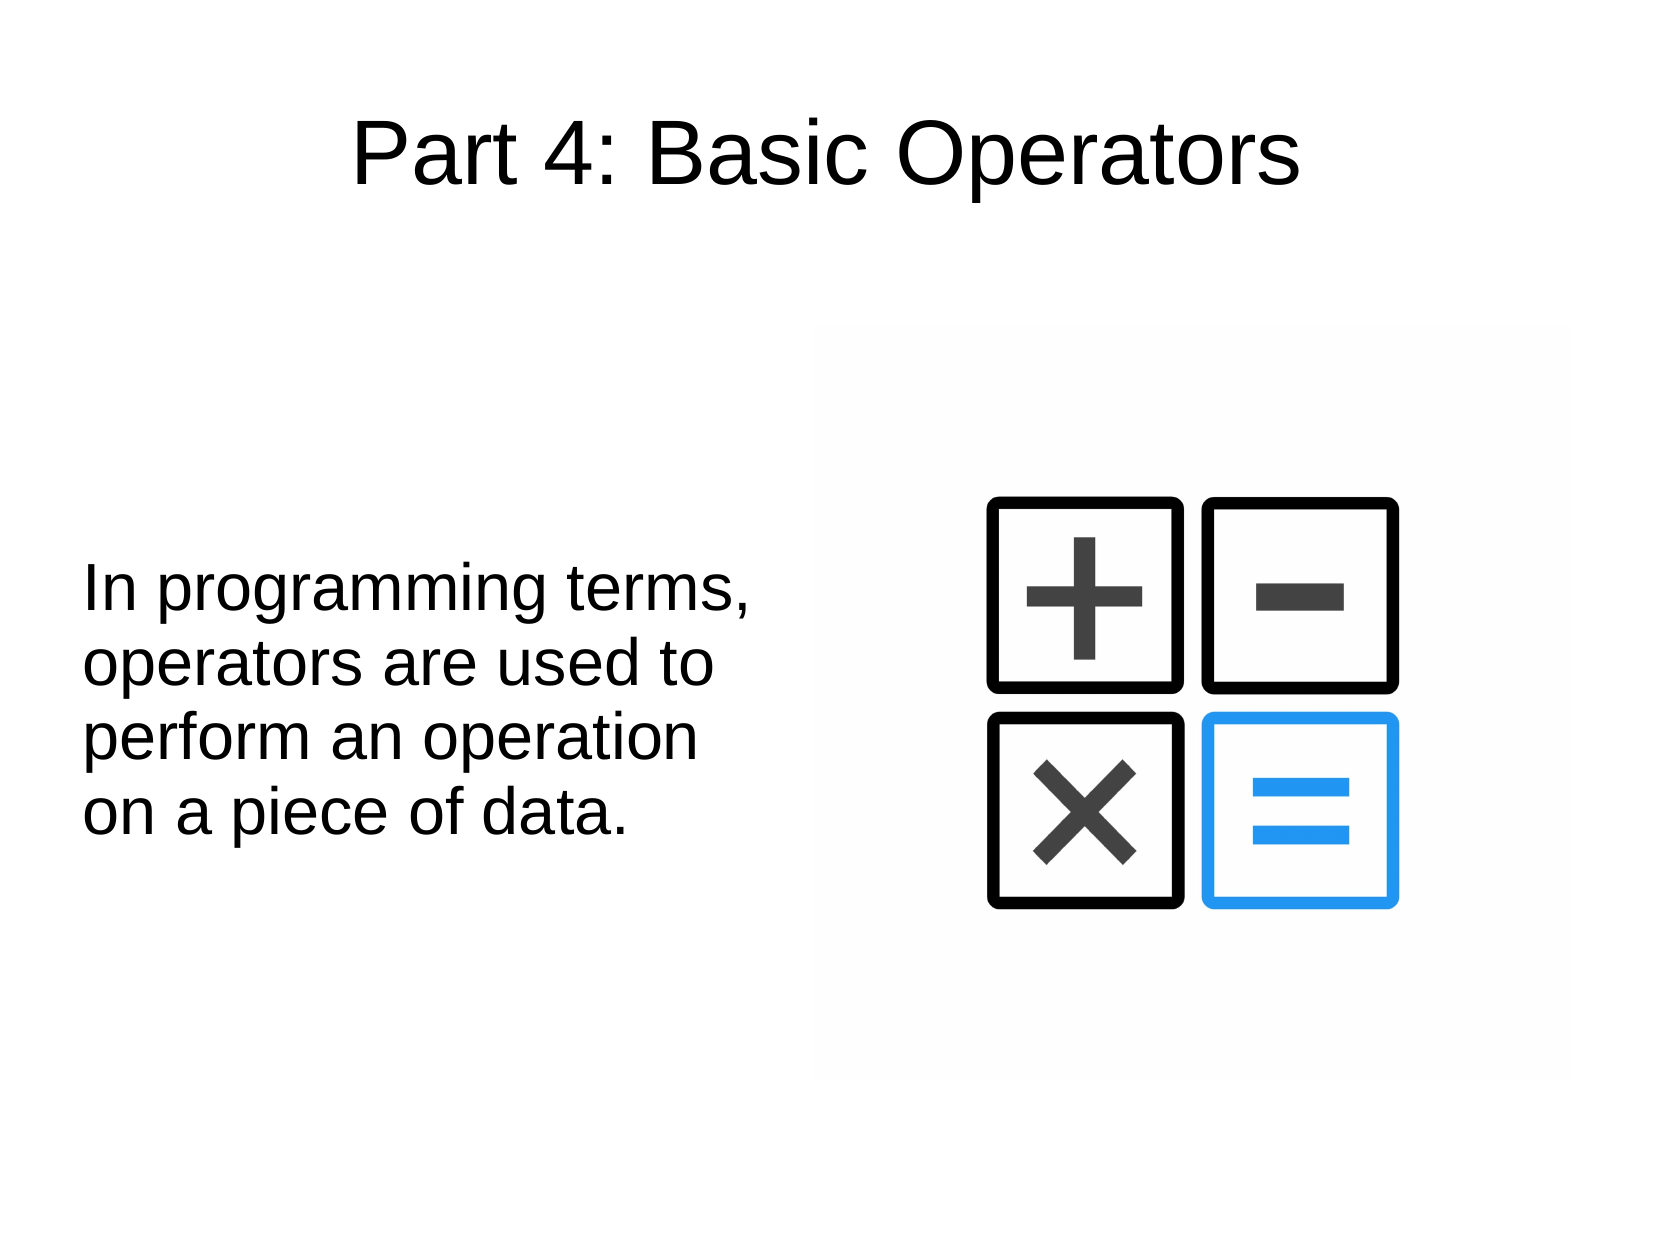

# Part 4: Basic Operators
In programming terms,
operators are used to
perform an operation
on a piece of data.